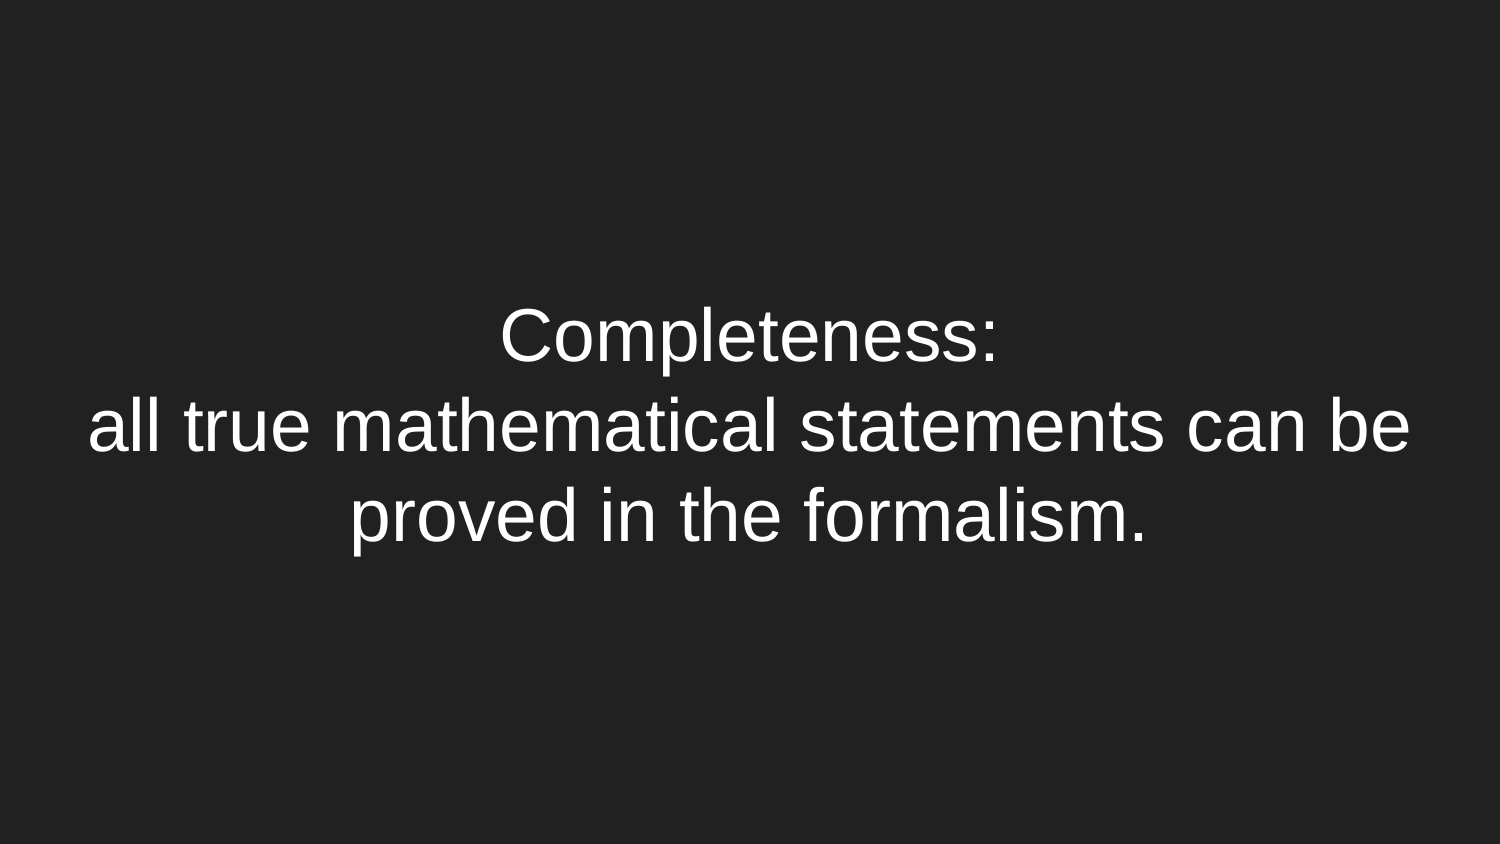

# Completeness: all true mathematical statements can be proved in the formalism.